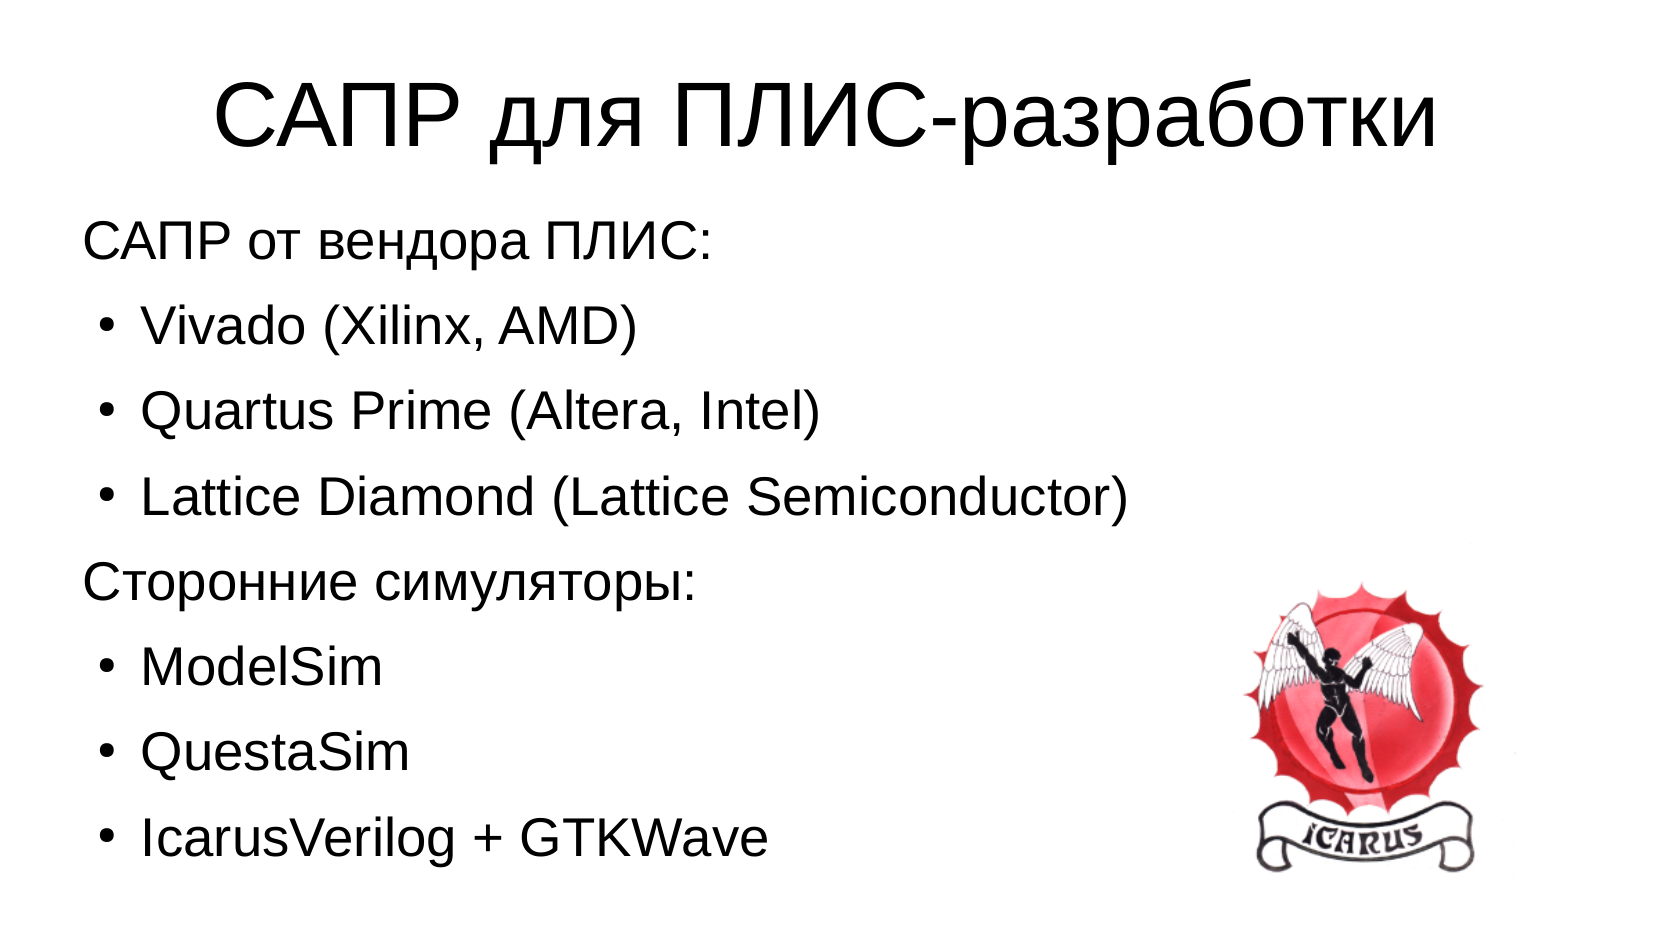

# САПР для ПЛИС-разработки
САПР от вендора ПЛИС:
Vivado (Xilinx, AMD)
Quartus Prime (Altera, Intel)
Lattice Diamond (Lattice Semiconductor)
Сторонние симуляторы:
ModelSim
QuestaSim
IcarusVerilog + GTKWave